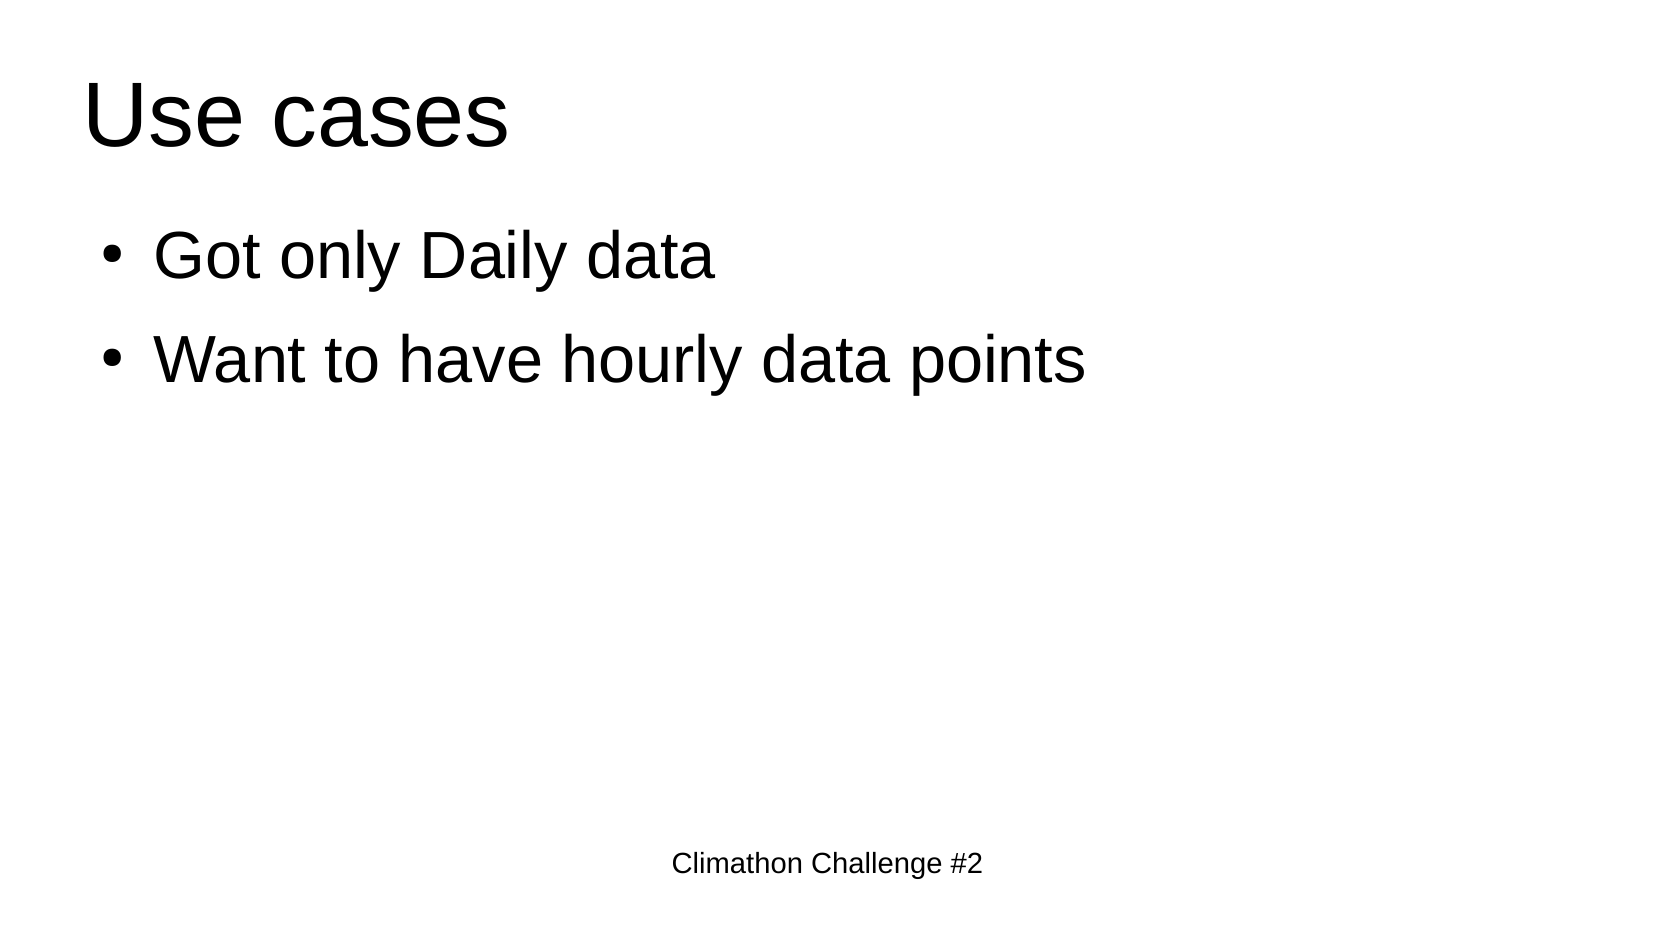

# Use cases
Got only Daily data
Want to have hourly data points